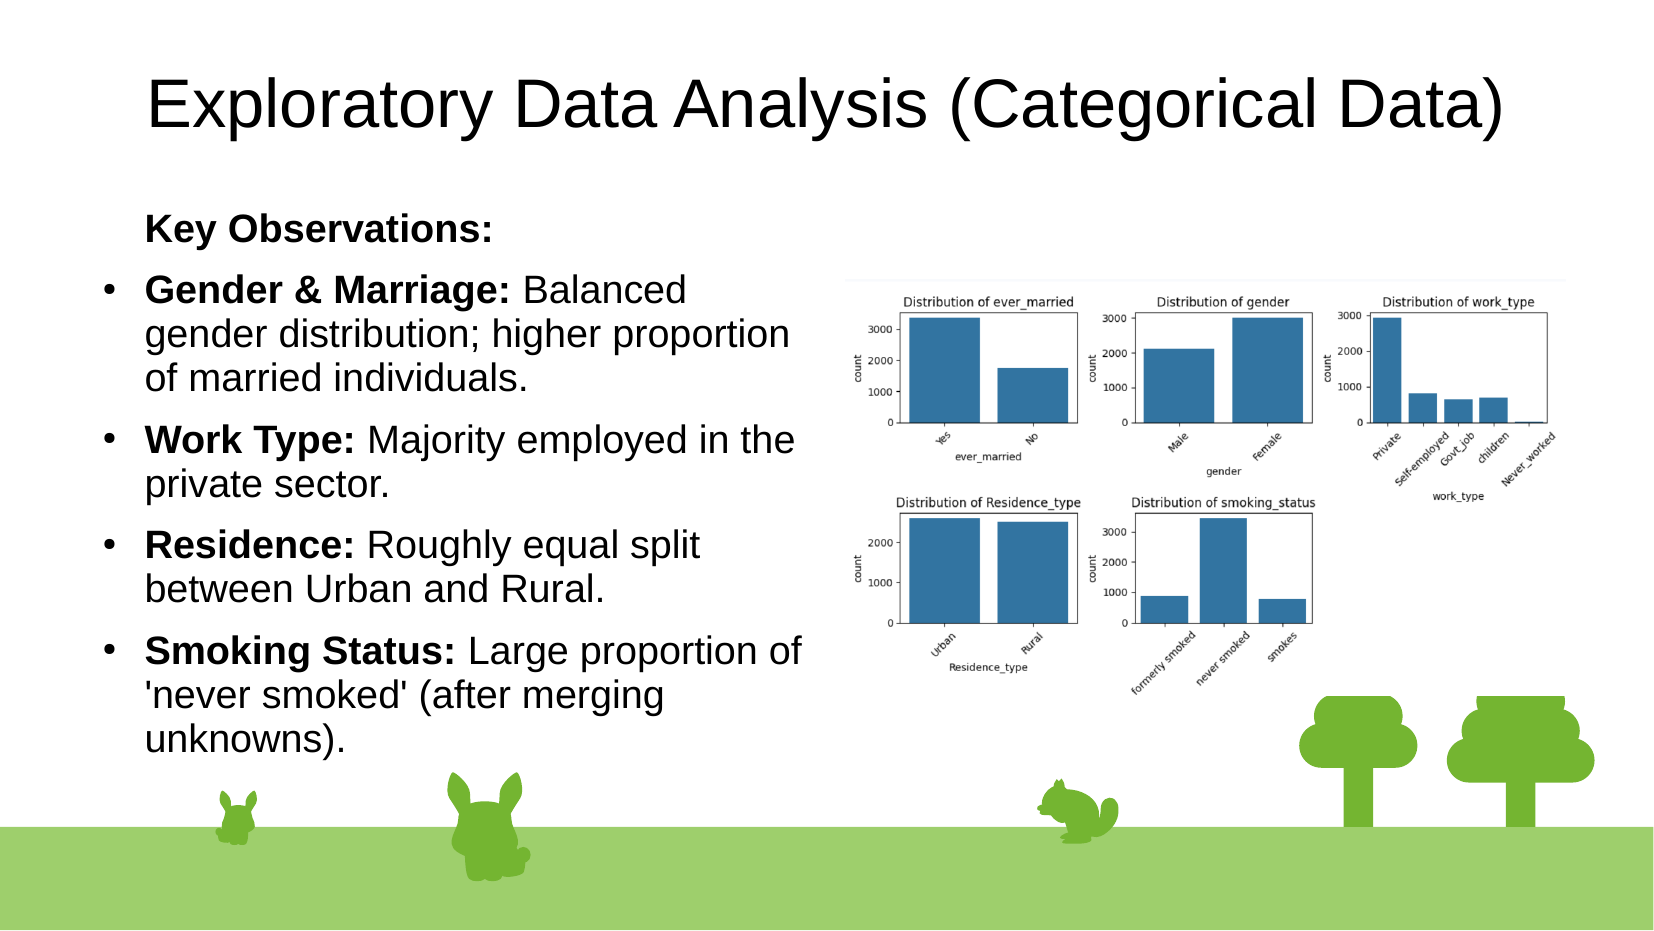

# Exploratory Data Analysis (Categorical Data)
Key Observations:
Gender & Marriage: Balanced gender distribution; higher proportion of married individuals.
Work Type: Majority employed in the private sector.
Residence: Roughly equal split between Urban and Rural.
Smoking Status: Large proportion of 'never smoked' (after merging unknowns).